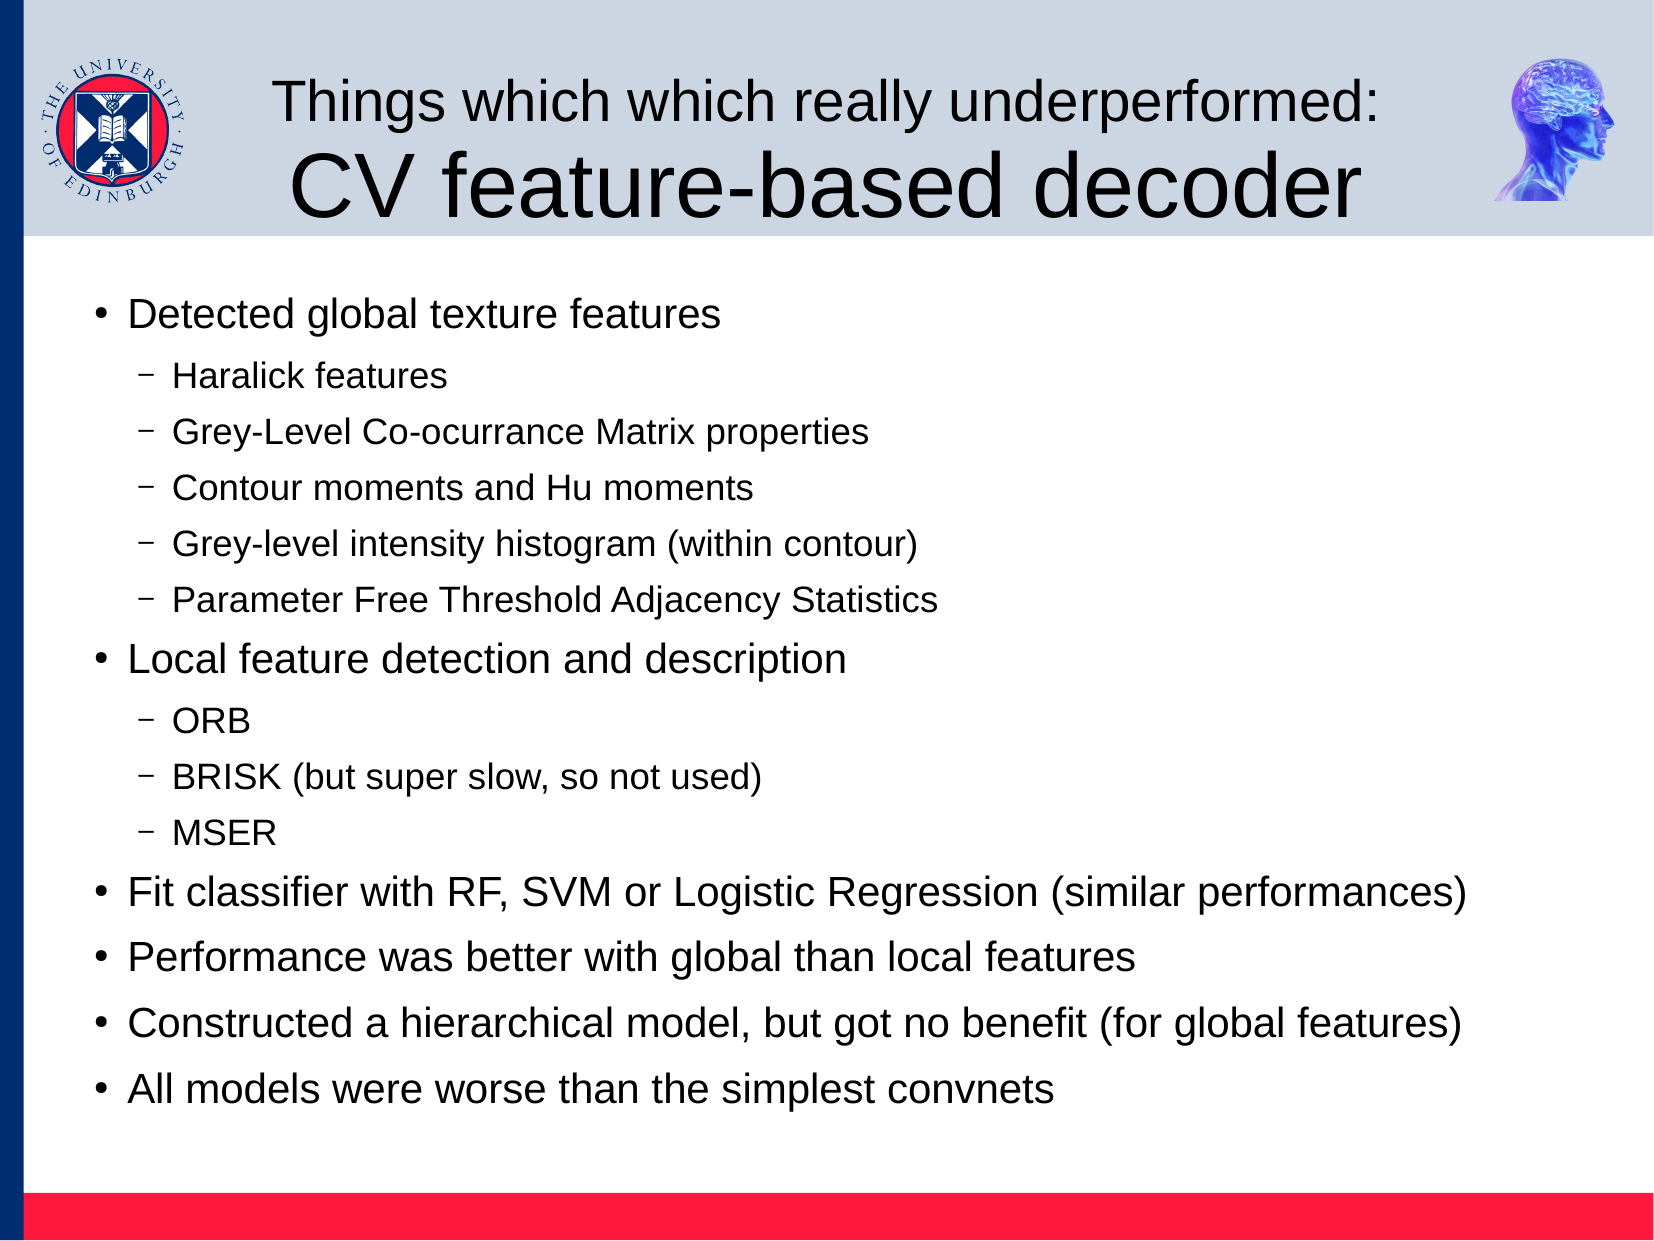

# Things which which really underperformed: CV feature-based decoder
Detected global texture features
Haralick features
Grey-Level Co-ocurrance Matrix properties
Contour moments and Hu moments
Grey-level intensity histogram (within contour)
Parameter Free Threshold Adjacency Statistics
Local feature detection and description
ORB
BRISK (but super slow, so not used)
MSER
Fit classifier with RF, SVM or Logistic Regression (similar performances)
Performance was better with global than local features
Constructed a hierarchical model, but got no benefit (for global features)
All models were worse than the simplest convnets